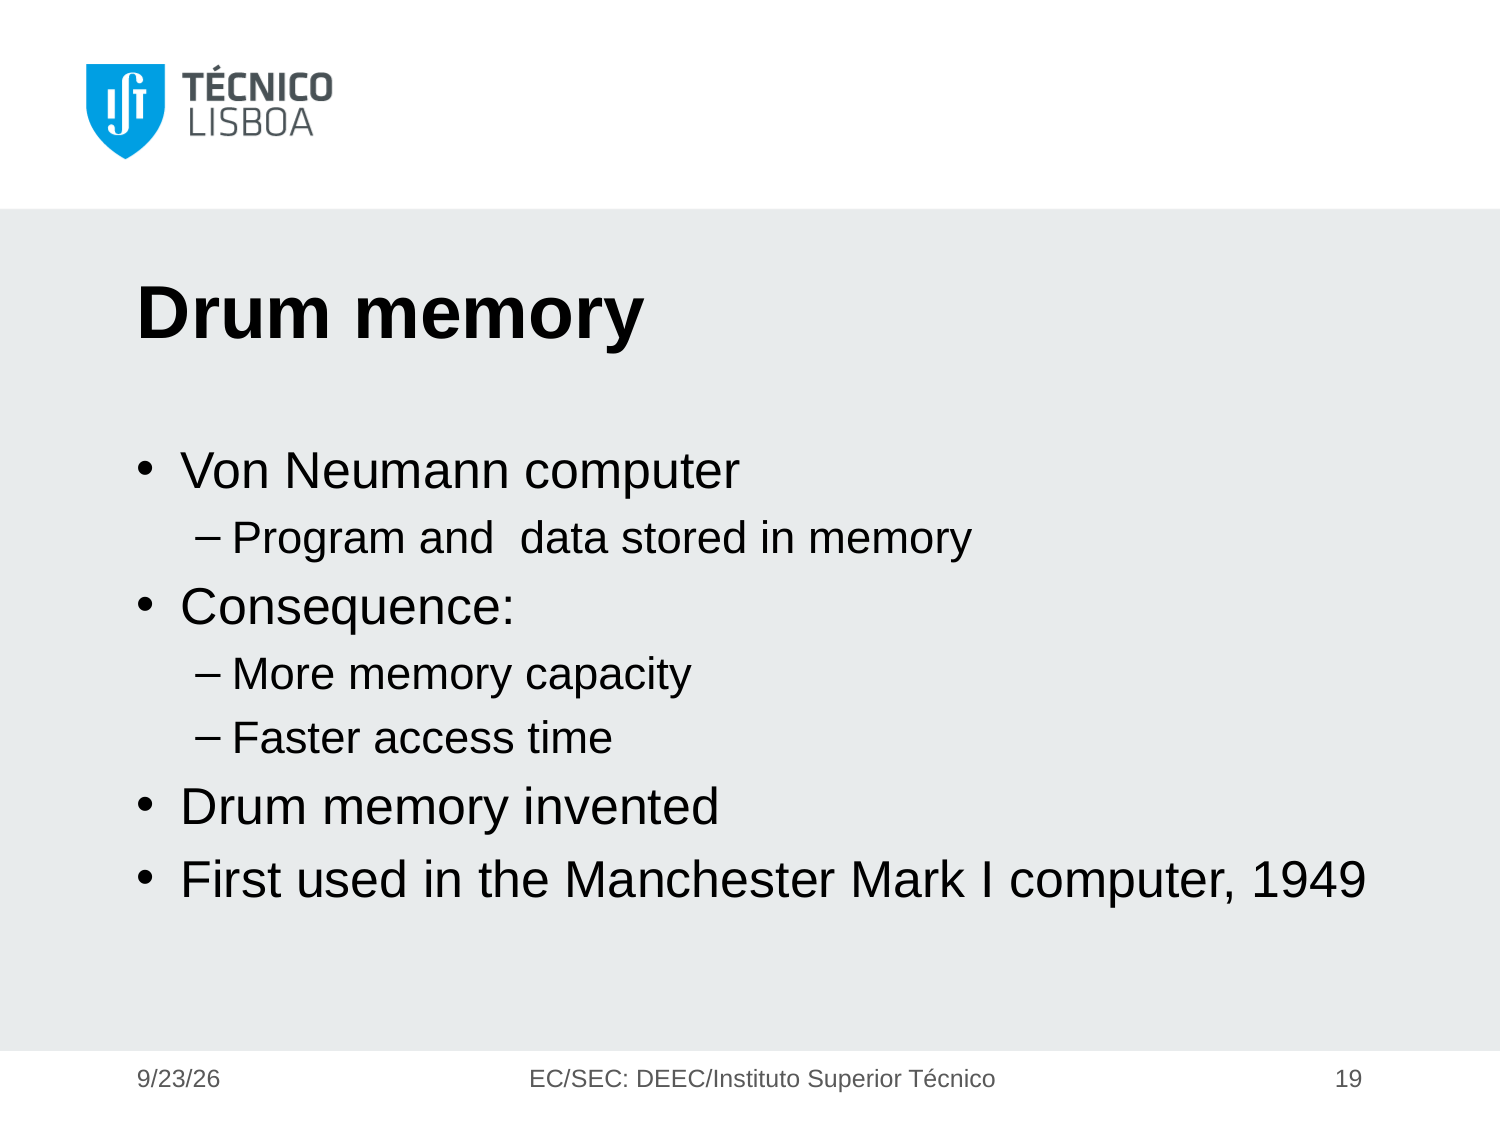

# Drum memory
Von Neumann computer
Program and data stored in memory
Consequence:
More memory capacity
Faster access time
Drum memory invented
First used in the Manchester Mark I computer, 1949
EC/SEC: DEEC/Instituto Superior Técnico